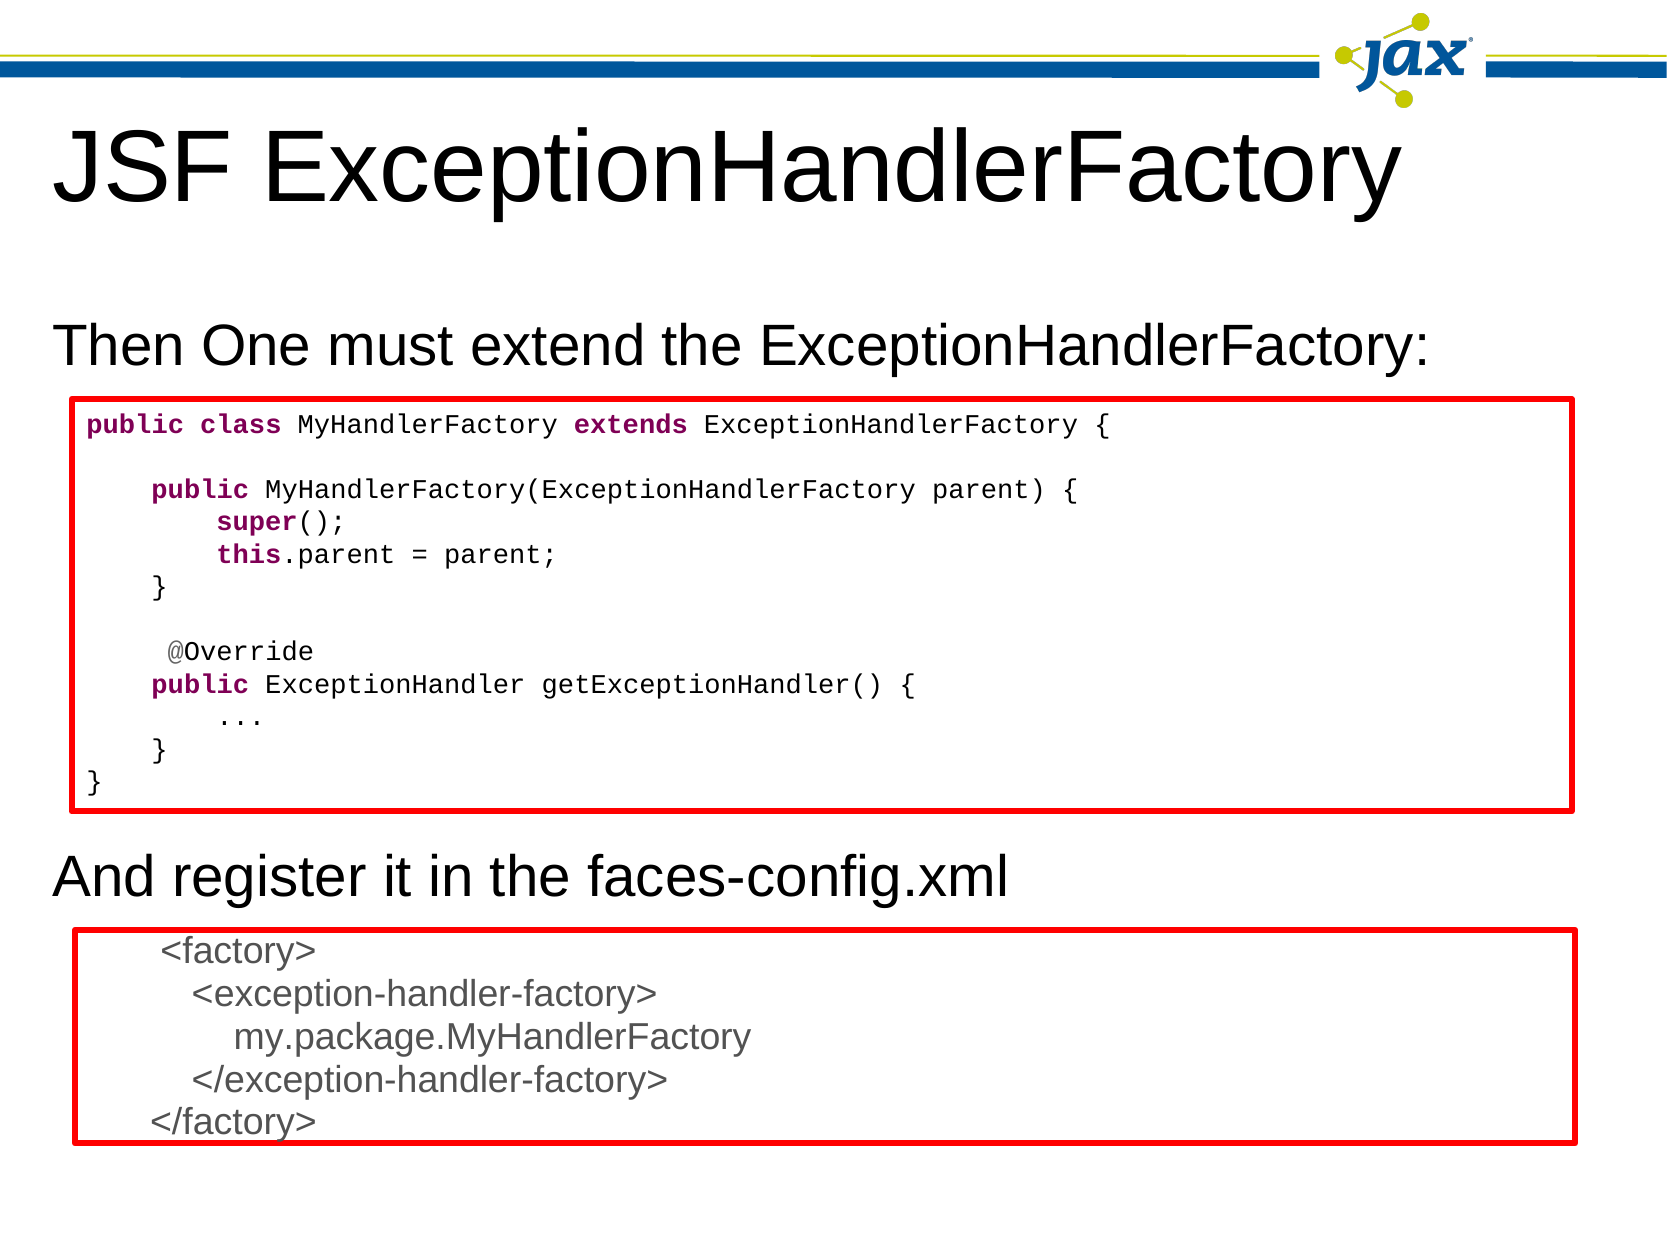

# JSF ExceptionHandlerFactory
Then One must extend the ExceptionHandlerFactory:
And register it in the faces-config.xml
public class MyHandlerFactory extends ExceptionHandlerFactory {
    public MyHandlerFactory(ExceptionHandlerFactory parent) {
        super();
        this.parent = parent;
    }
     @Override
    public ExceptionHandler getExceptionHandler() {
        ...
    }
}
 <factory>
    <exception-handler-factory>
        my.package.MyHandlerFactory
    </exception-handler-factory>
</factory>